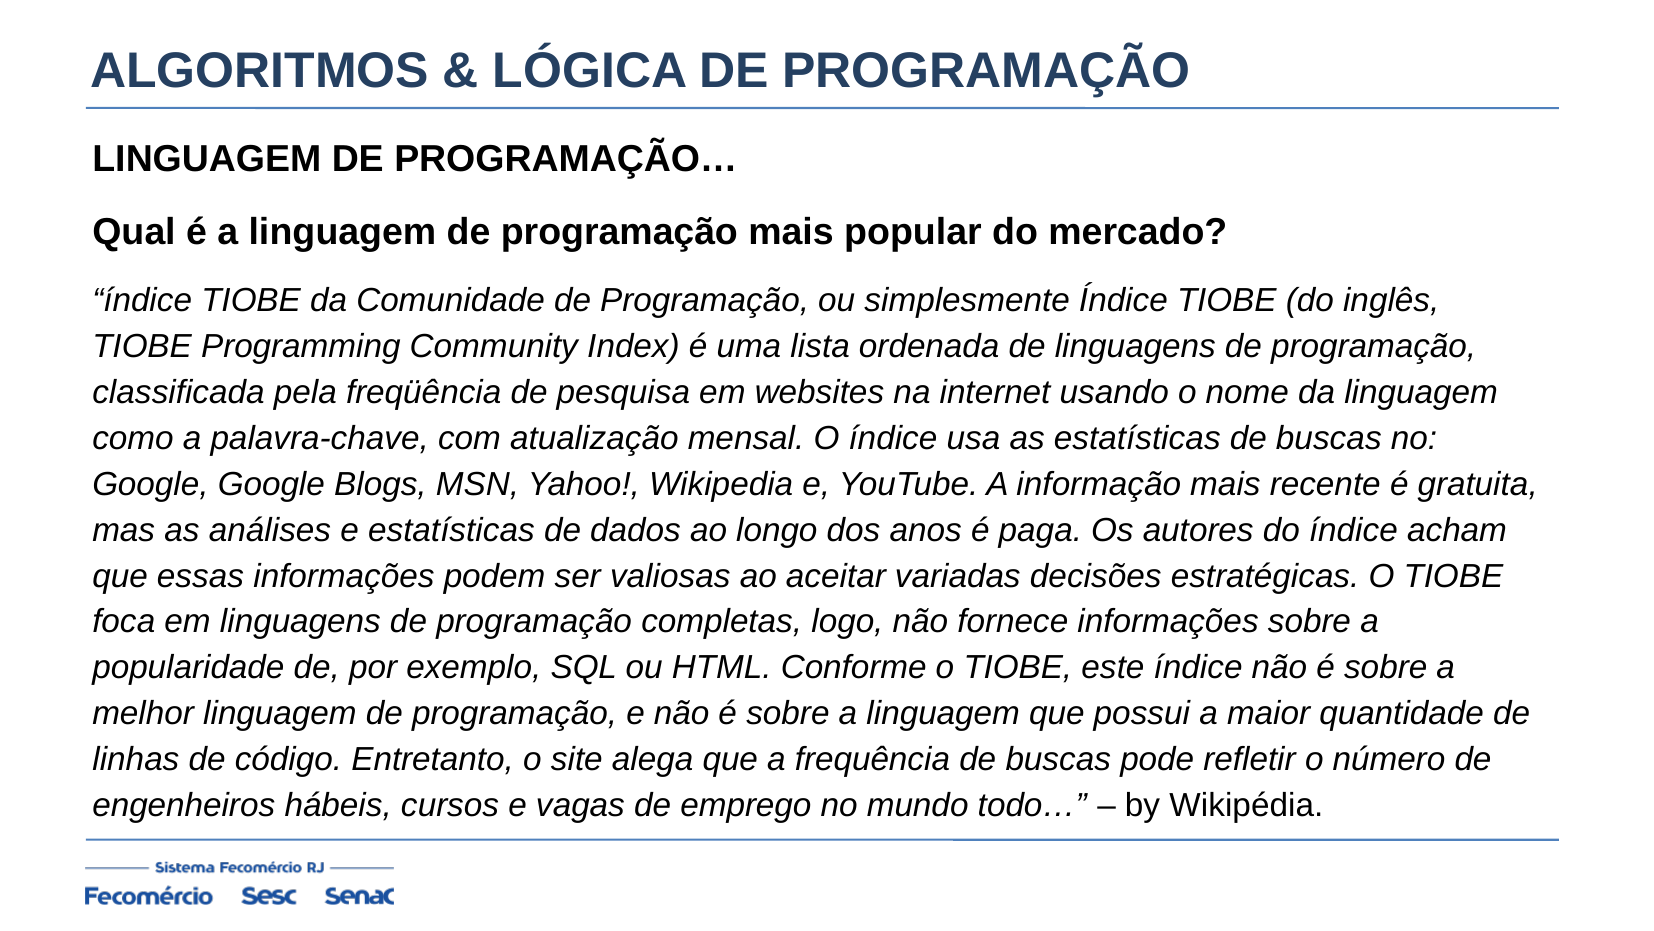

ALGORITMOS & LÓGICA DE PROGRAMAÇÃO
LINGUAGEM DE PROGRAMAÇÃO…
Qual é a linguagem de programação mais popular do mercado?
“índice TIOBE da Comunidade de Programação, ou simplesmente Índice TIOBE (do inglês, TIOBE Programming Community Index) é uma lista ordenada de linguagens de programação, classificada pela freqüência de pesquisa em websites na internet usando o nome da linguagem como a palavra-chave, com atualização mensal. O índice usa as estatísticas de buscas no: Google, Google Blogs, MSN, Yahoo!, Wikipedia e, YouTube. A informação mais recente é gratuita, mas as análises e estatísticas de dados ao longo dos anos é paga. Os autores do índice acham que essas informações podem ser valiosas ao aceitar variadas decisões estratégicas. O TIOBE foca em linguagens de programação completas, logo, não fornece informações sobre a popularidade de, por exemplo, SQL ou HTML. Conforme o TIOBE, este índice não é sobre a melhor linguagem de programação, e não é sobre a linguagem que possui a maior quantidade de linhas de código. Entretanto, o site alega que a frequência de buscas pode refletir o número de engenheiros hábeis, cursos e vagas de emprego no mundo todo…” – by Wikipédia.